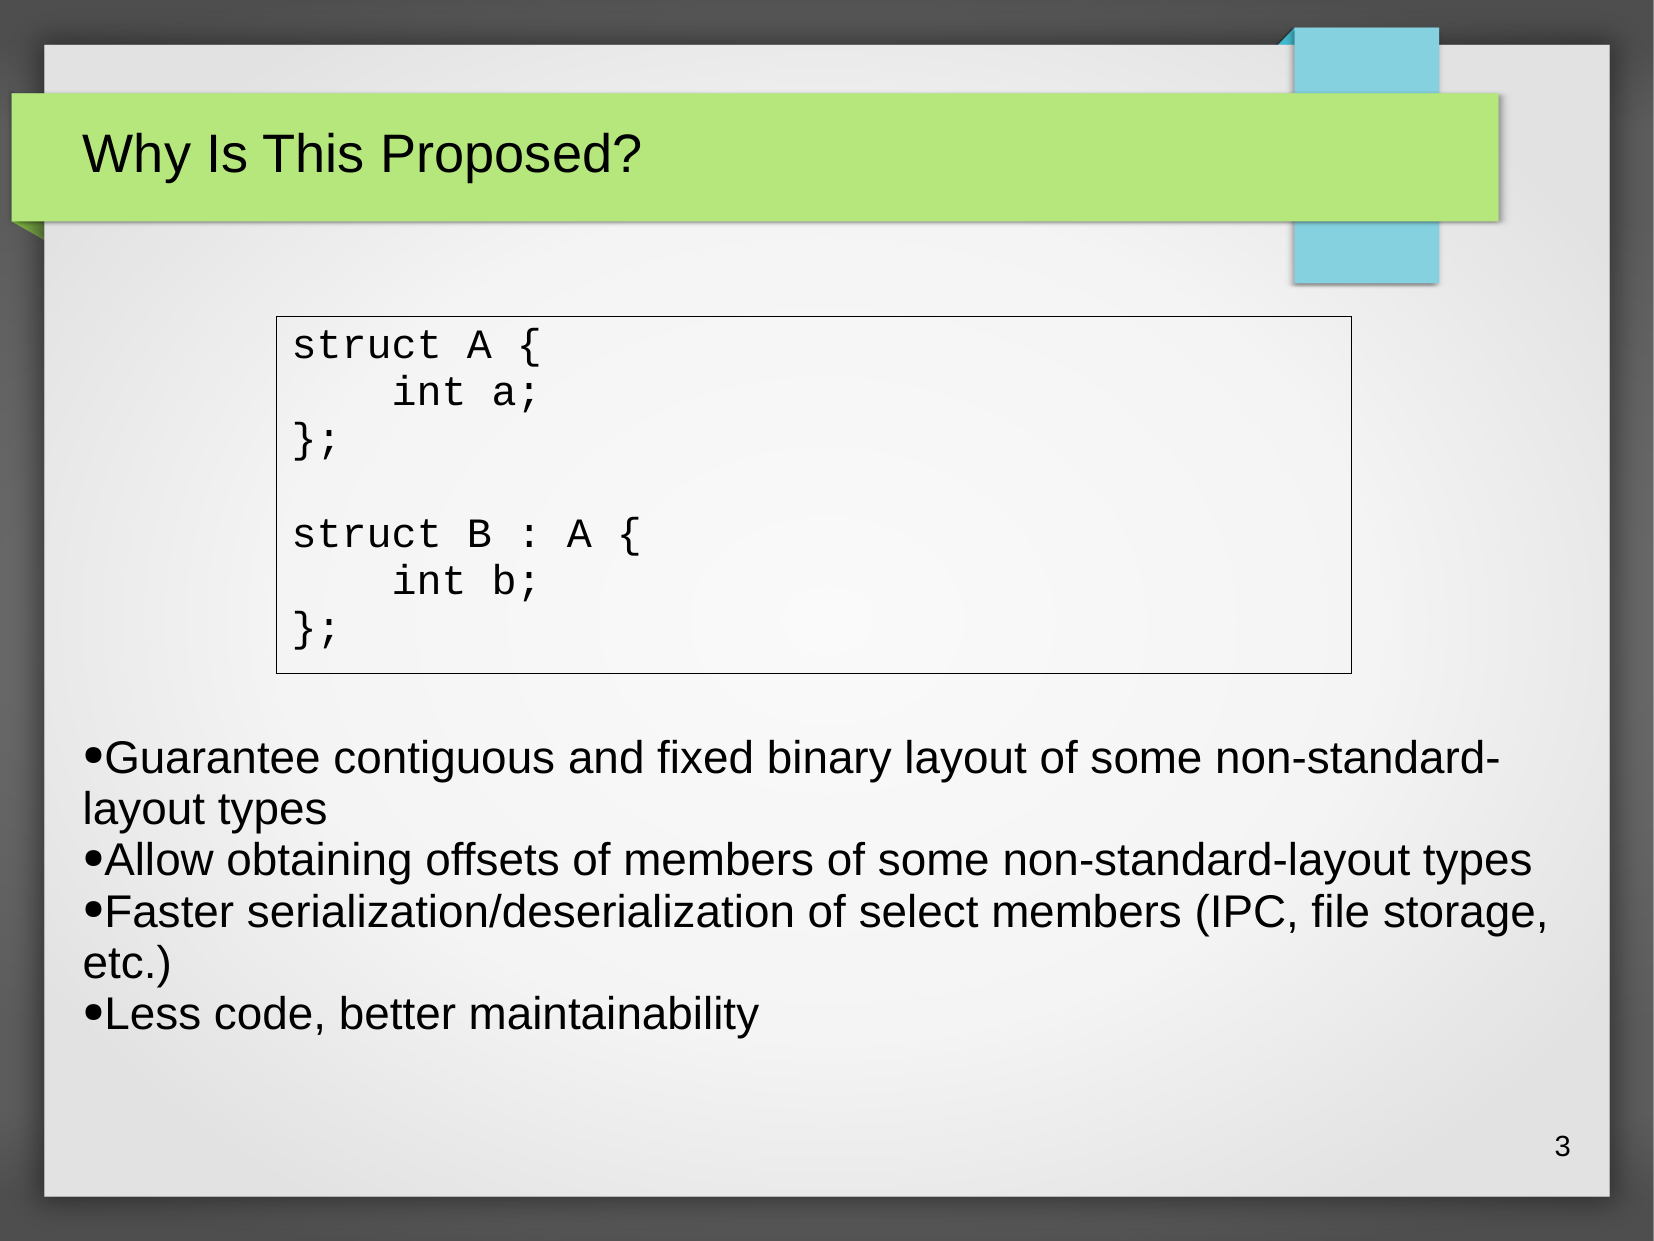

# Why Is This Proposed?
Guarantee contiguous and fixed binary layout of some non-standard-layout types
Allow obtaining offsets of members of some non-standard-layout types
Faster serialization/deserialization of select members (IPC, file storage, etc.)
Less code, better maintainability
struct A {
 int a;
};
struct B : A {
 int b;
};
3